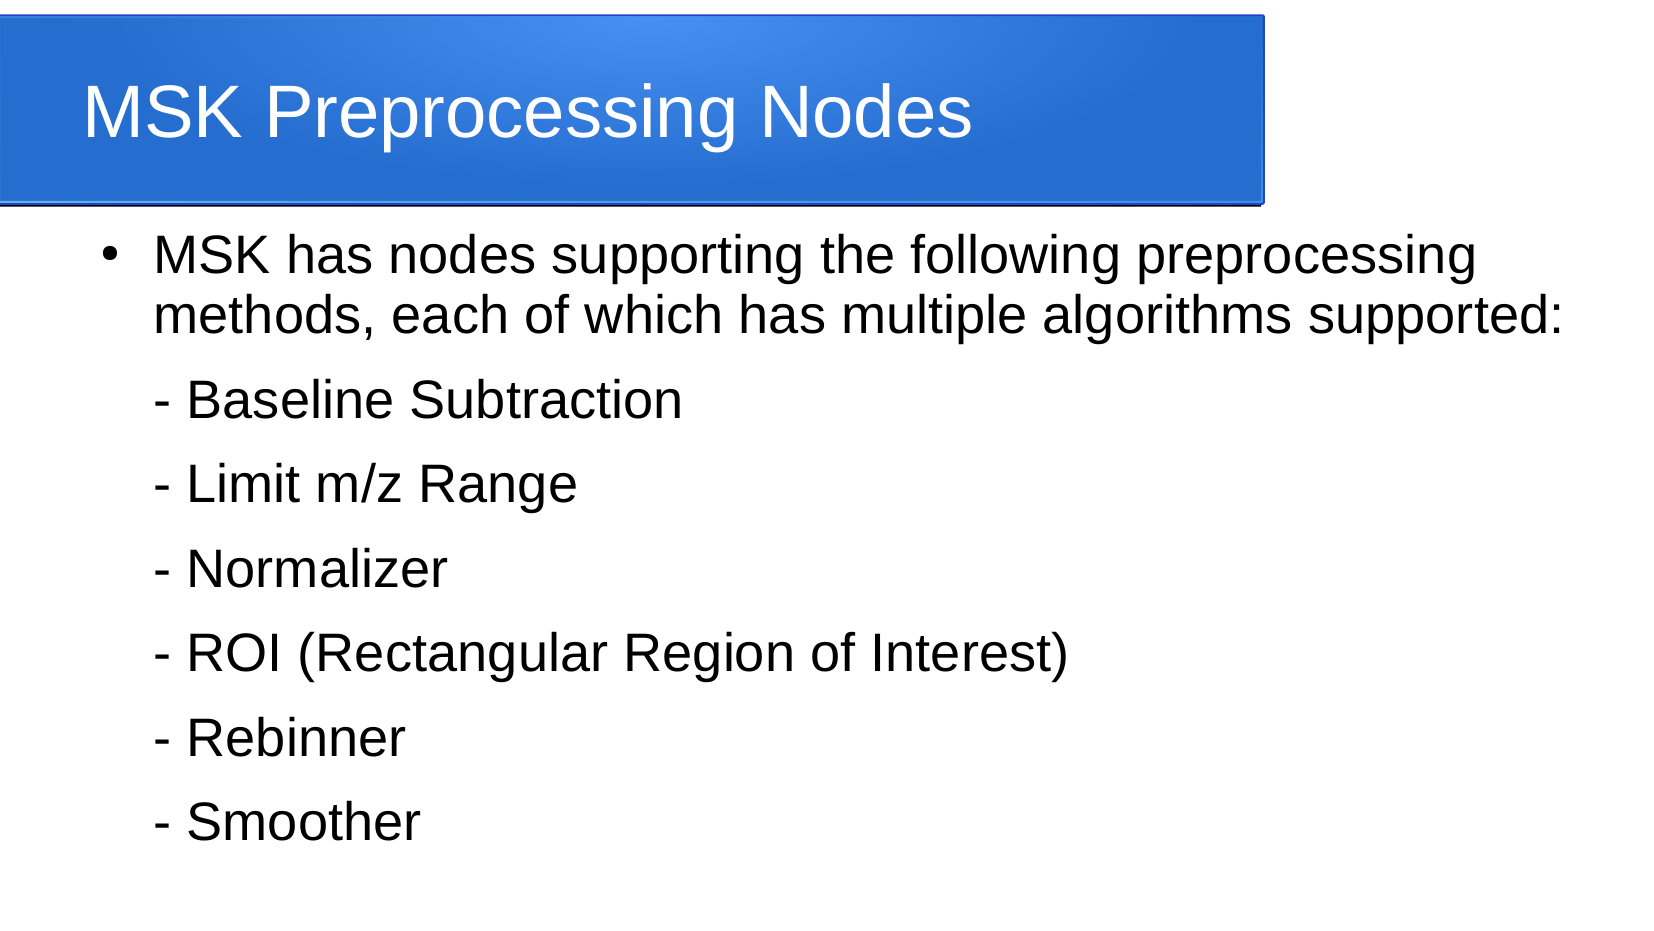

# MSK Preprocessing Nodes
MSK has nodes supporting the following preprocessing methods, each of which has multiple algorithms supported:
- Baseline Subtraction
- Limit m/z Range
- Normalizer
- ROI (Rectangular Region of Interest)
- Rebinner
- Smoother